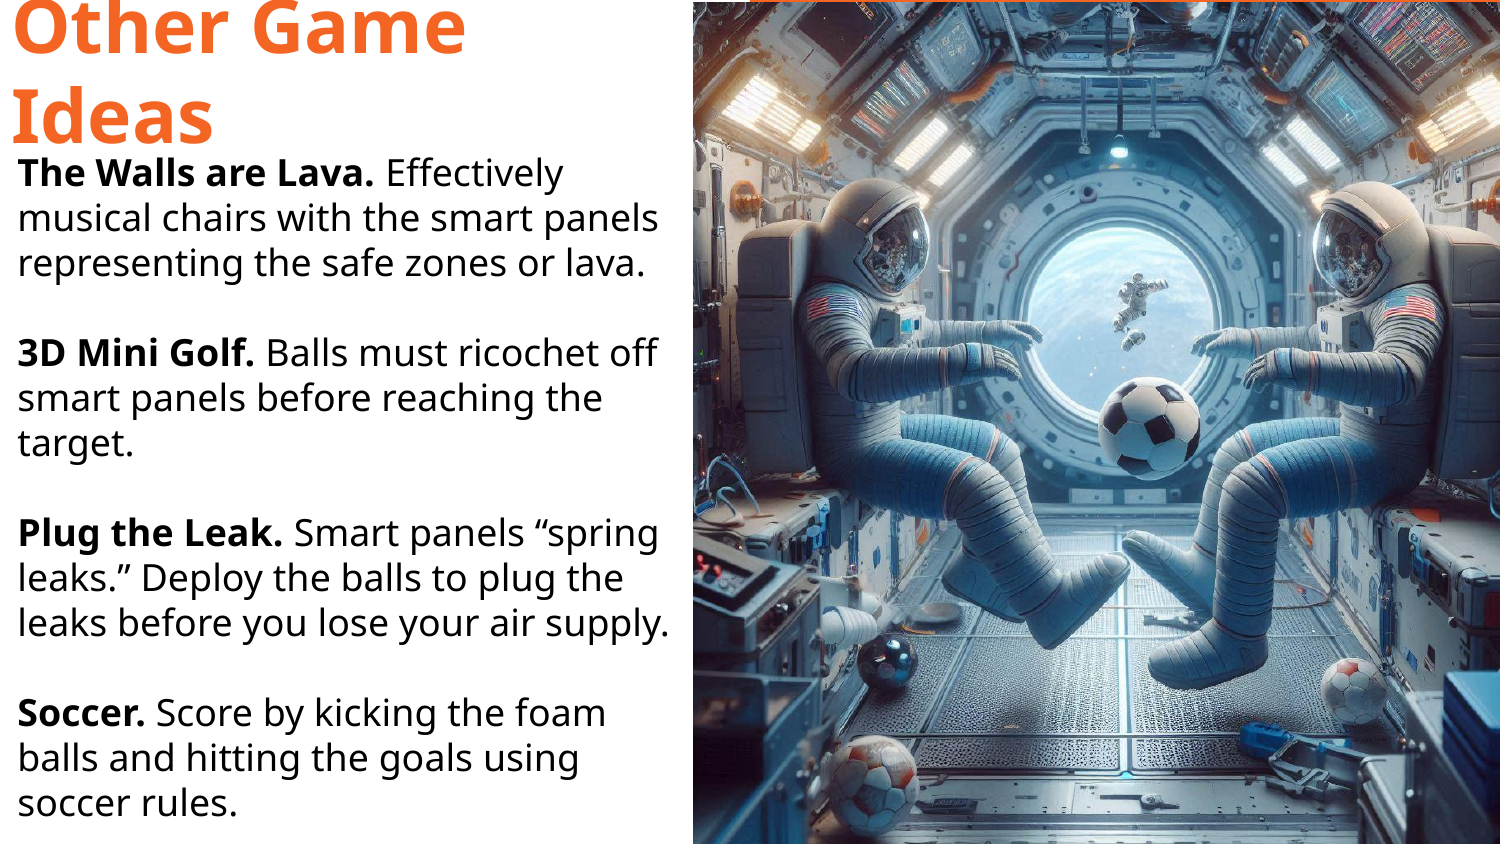

# Other Game Ideas
The Walls are Lava. Effectively musical chairs with the smart panels representing the safe zones or lava.
3D Mini Golf. Balls must ricochet off smart panels before reaching the target.
Plug the Leak. Smart panels “spring leaks.” Deploy the balls to plug the leaks before you lose your air supply.
Soccer. Score by kicking the foam balls and hitting the goals using soccer rules.